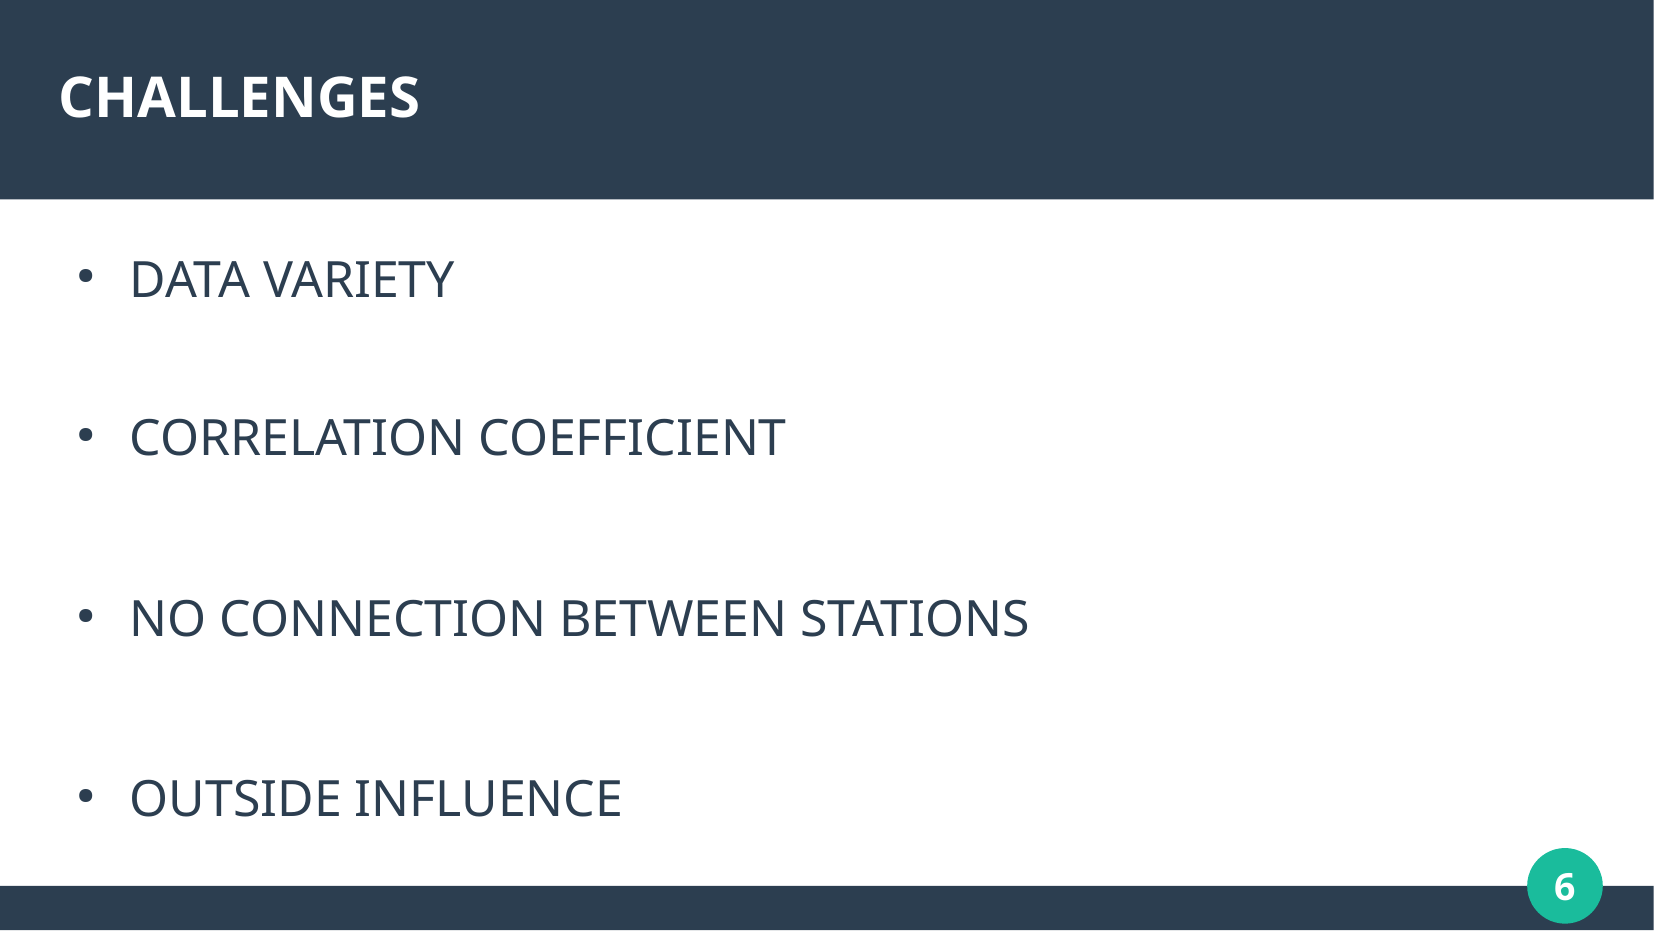

# CHALLENGES
DATA VARIETY
CORRELATION COEFFICIENT
NO CONNECTION BETWEEN STATIONS
OUTSIDE INFLUENCE